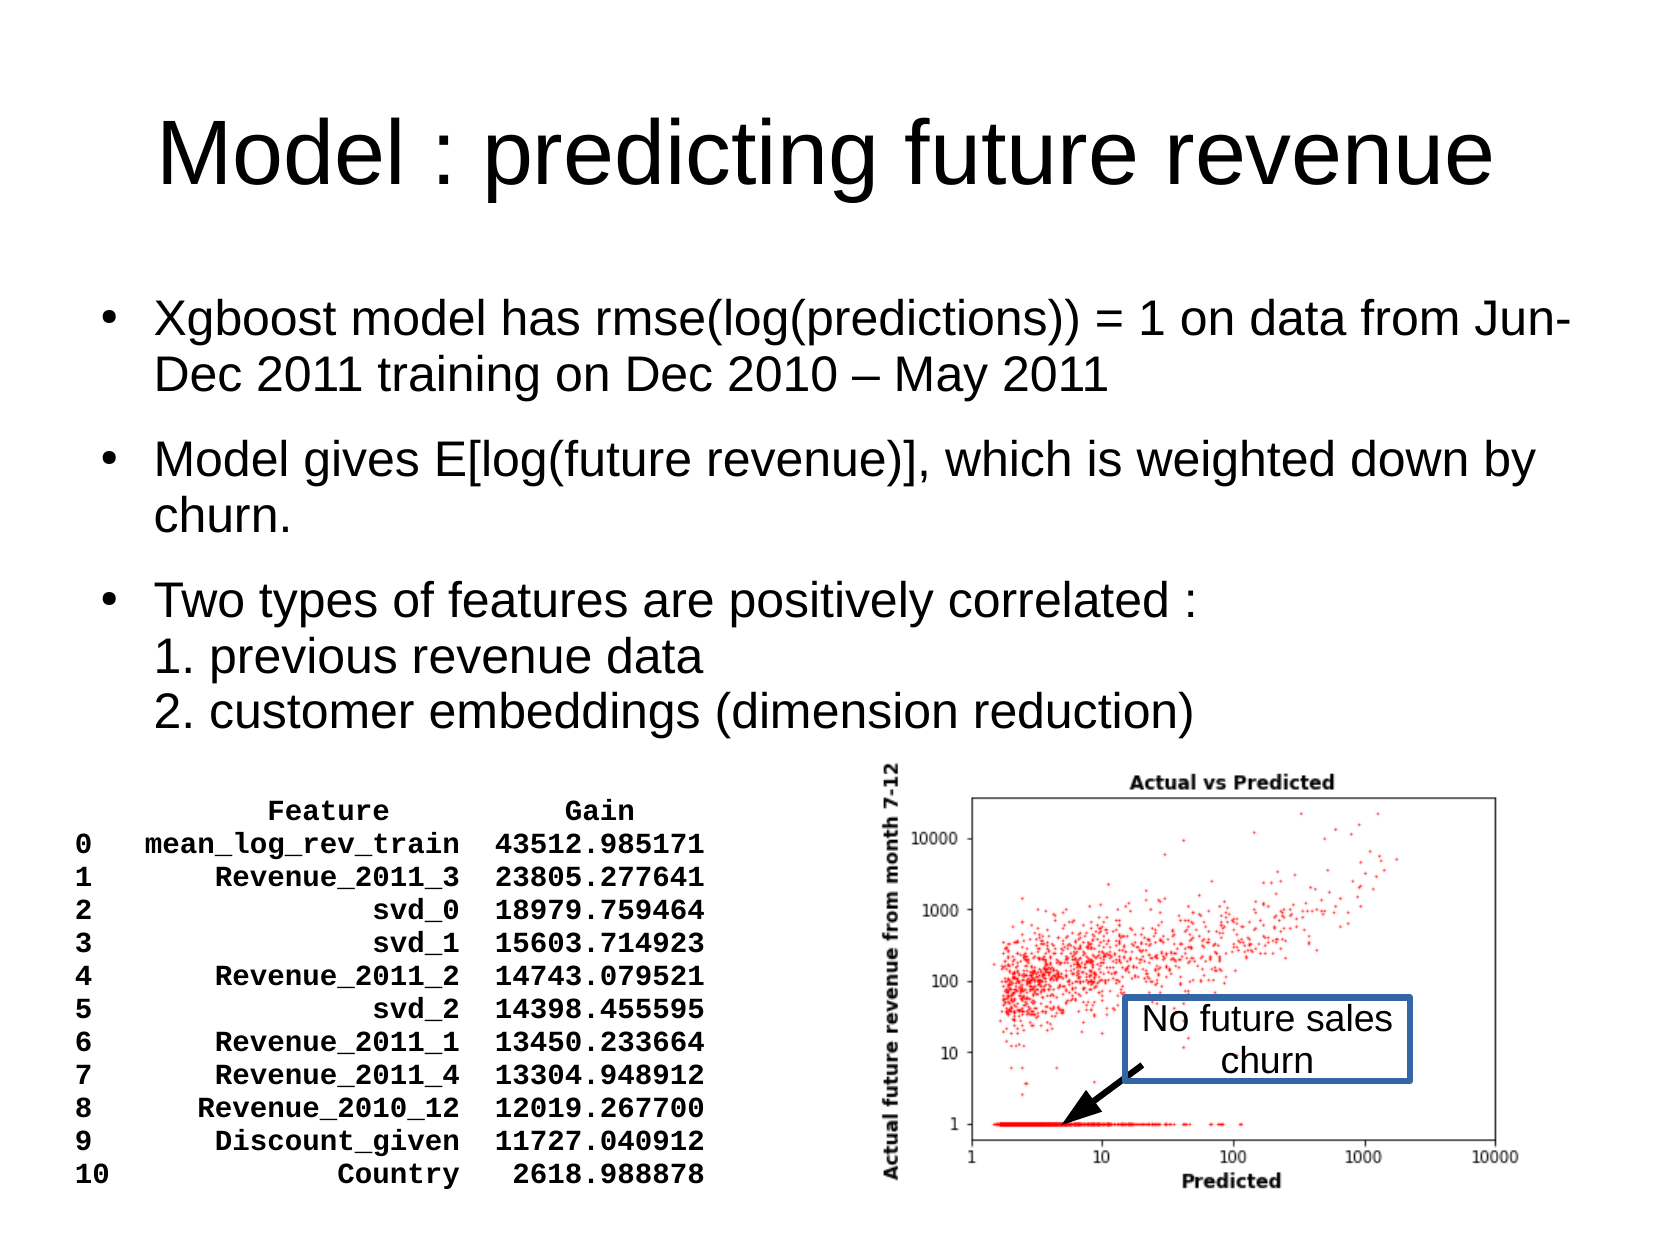

# Model : predicting future revenue
Xgboost model has rmse(log(predictions)) = 1 on data from Jun-Dec 2011 training on Dec 2010 – May 2011
Model gives E[log(future revenue)], which is weighted down by churn.
Two types of features are positively correlated :
1. previous revenue data
2. customer embeddings (dimension reduction)
 Feature Gain
0 mean_log_rev_train 43512.985171
1 Revenue_2011_3 23805.277641
2 svd_0 18979.759464
3 svd_1 15603.714923
4 Revenue_2011_2 14743.079521
5 svd_2 14398.455595
6 Revenue_2011_1 13450.233664
7 Revenue_2011_4 13304.948912
8 Revenue_2010_12 12019.267700
9 Discount_given 11727.040912
10 Country 2618.988878
No future sales
churn